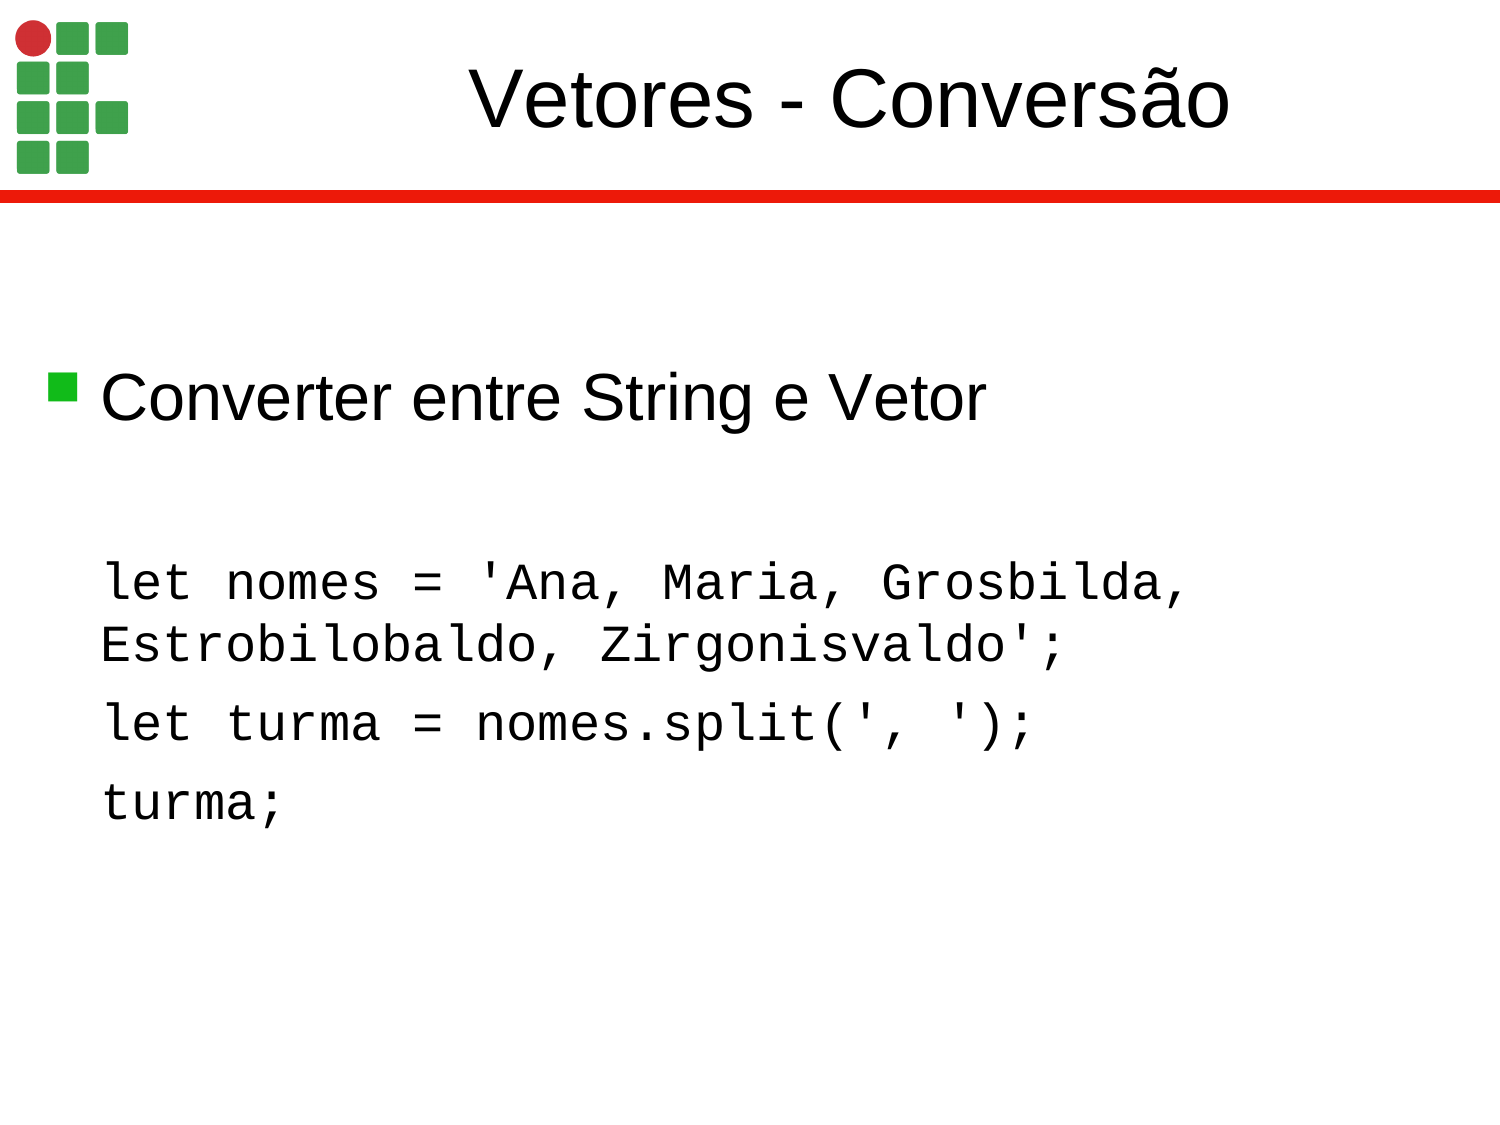

# Vetores - Conversão
Converter entre String e Vetor
let nomes = 'Ana, Maria, Grosbilda, Estrobilobaldo, Zirgonisvaldo';
let turma = nomes.split(', ');
turma;